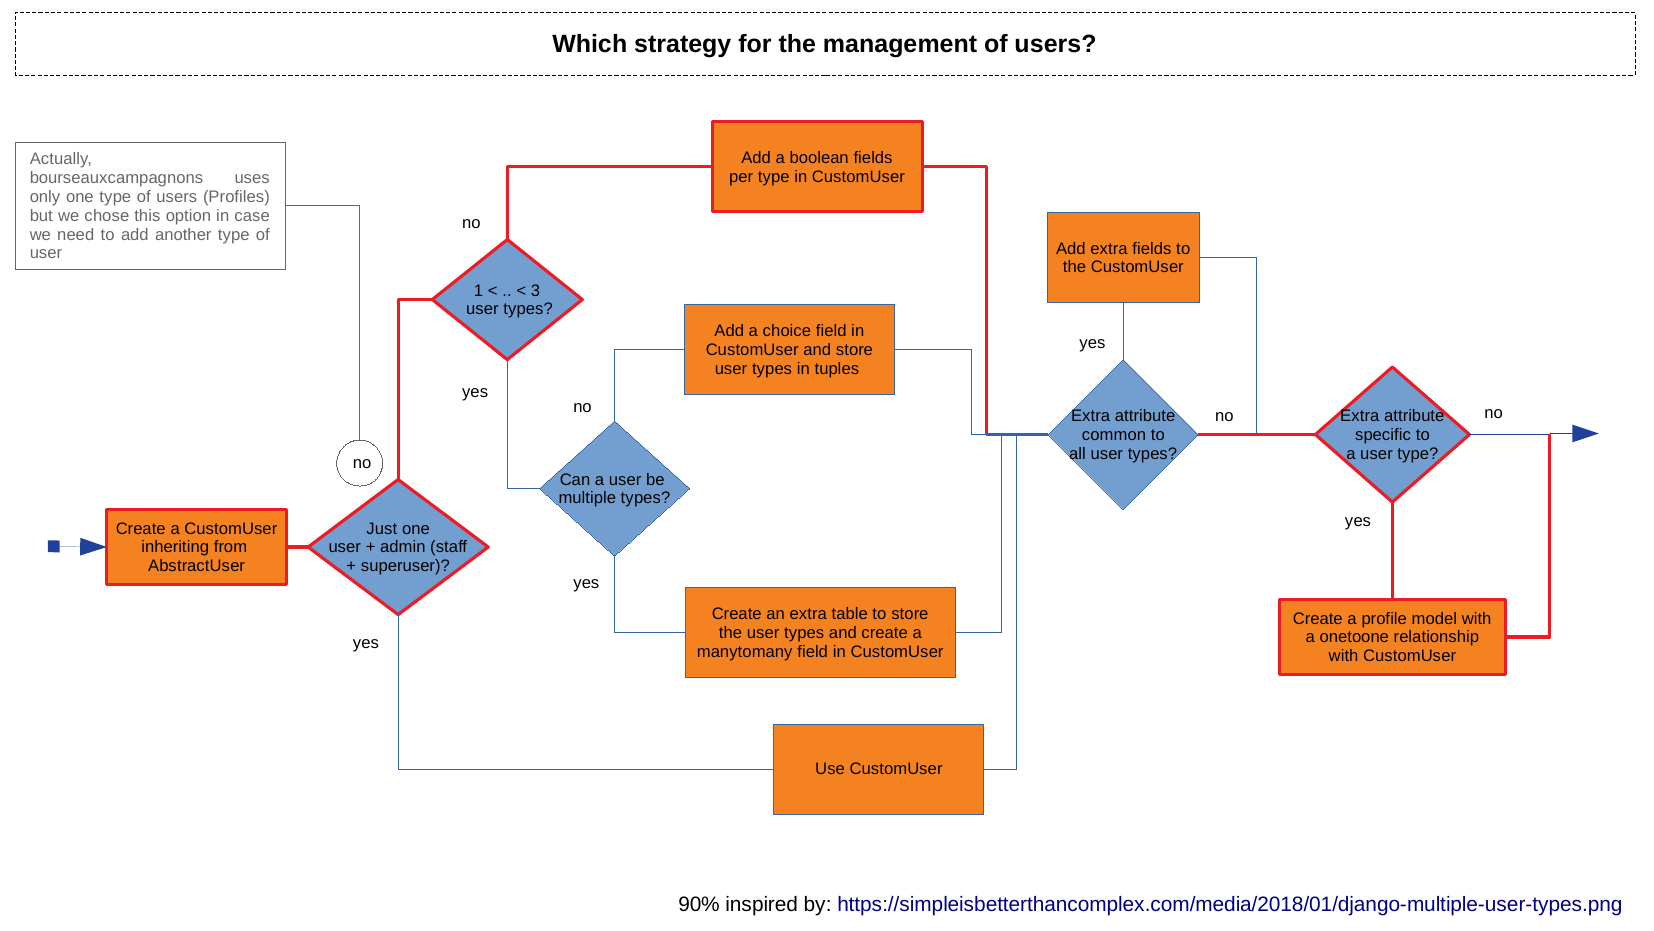

Which strategy for the management of users?
Add a boolean fields
per type in CustomUser
no
Add extra fields to
the CustomUser
1 < .. < 3
 user types?
Add a choice field in
CustomUser and store
user types in tuples
yes
Extra attribute
common to
all user types?
Extra attribute
specific to
a user type?
yes
no
no
no
Can a user be
multiple types?
no
Just one
user + admin (staff
+ superuser)?
yes
Create a CustomUser
inheriting from
AbstractUser
yes
Create an extra table to store
the user types and create a
manytomany field in CustomUser
Create a profile model with
a onetoone relationship
with CustomUser
yes
Use CustomUser
Actually, bourseauxcampagnons uses only one type of users (Profiles) but we chose this option in case we need to add another type of user
90% inspired by: https://simpleisbetterthancomplex.com/media/2018/01/django-multiple-user-types.png